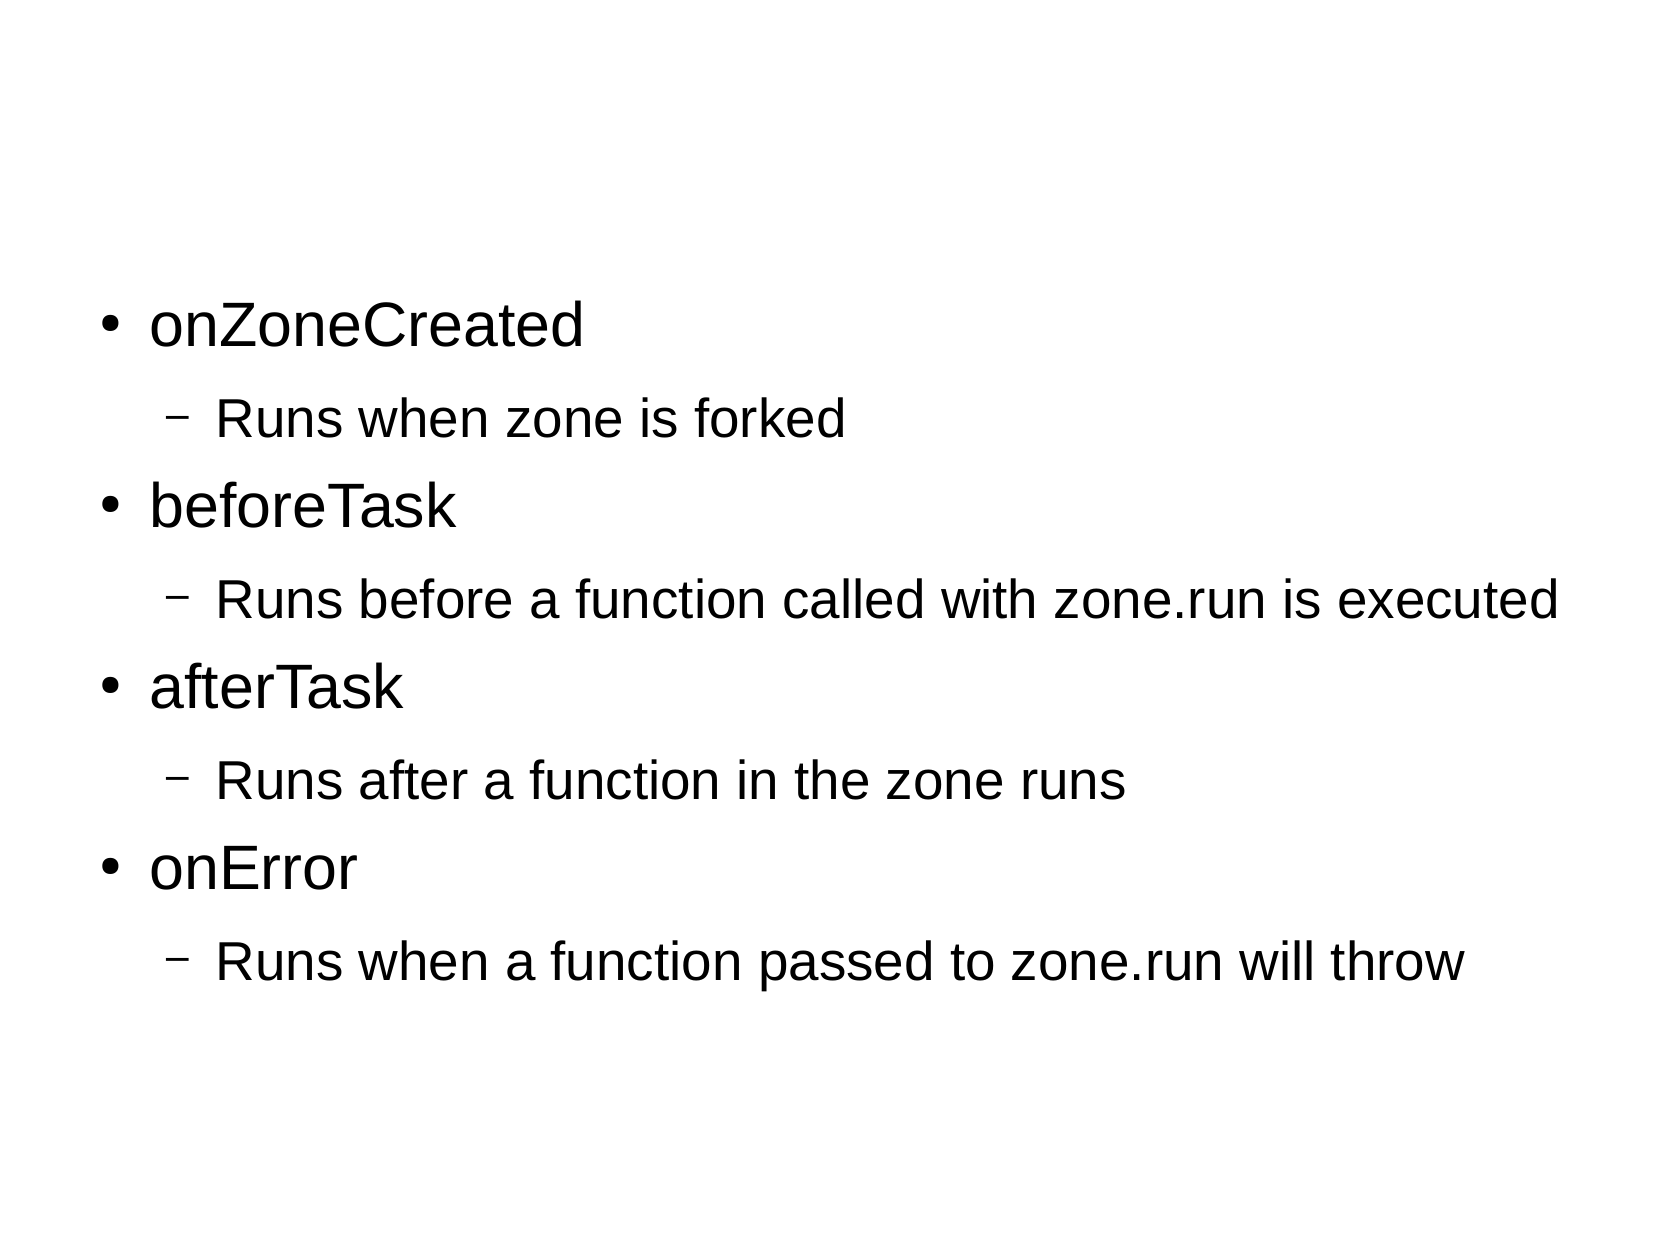

#
onZoneCreated
Runs when zone is forked
beforeTask
Runs before a function called with zone.run is executed
afterTask
Runs after a function in the zone runs
onError
Runs when a function passed to zone.run will throw